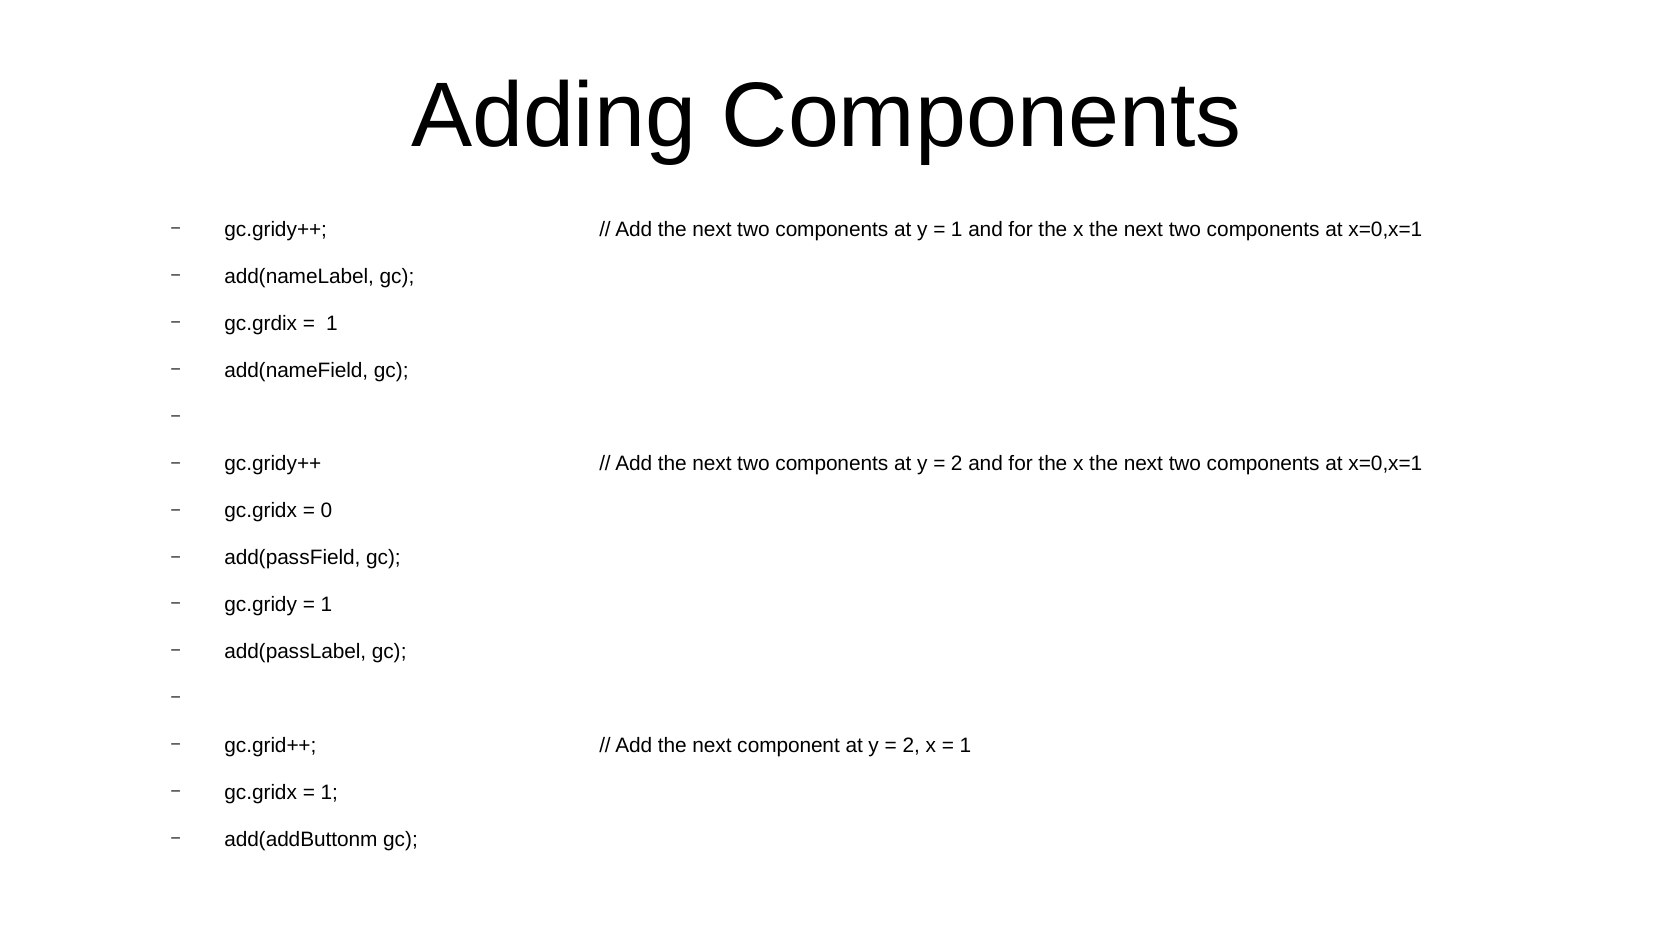

# Adding Components
gc.gridy++;				// Add the next two components at y = 1 and for the x the next two components at x=0,x=1
add(nameLabel, gc);
gc.grdix = 1
add(nameField, gc);
gc.gridy++				// Add the next two components at y = 2 and for the x the next two components at x=0,x=1
gc.gridx = 0
add(passField, gc);
gc.gridy = 1
add(passLabel, gc);
gc.grid++;				// Add the next component at y = 2, x = 1
gc.gridx = 1;
add(addButtonm gc);